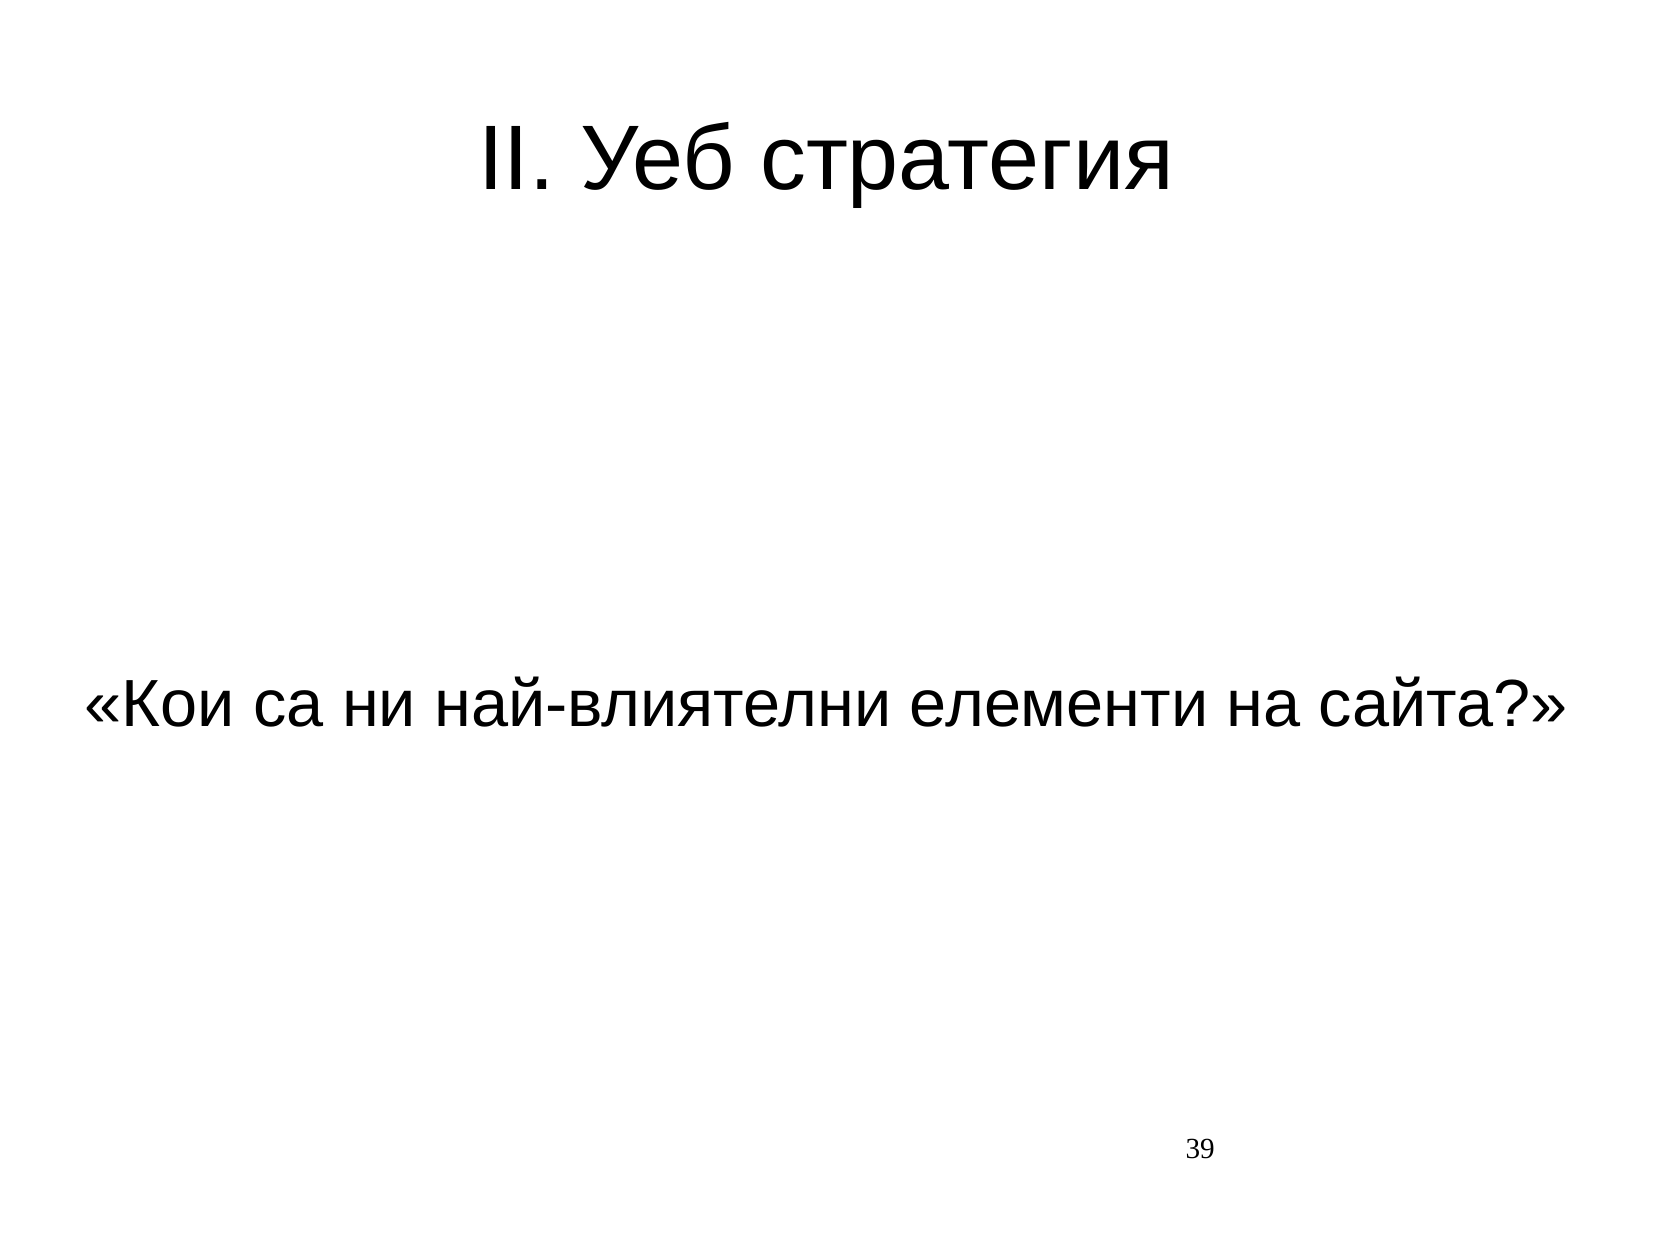

# II. Уеб стратегия
«Кои са ни най-влиятелни елементи на сайта?»